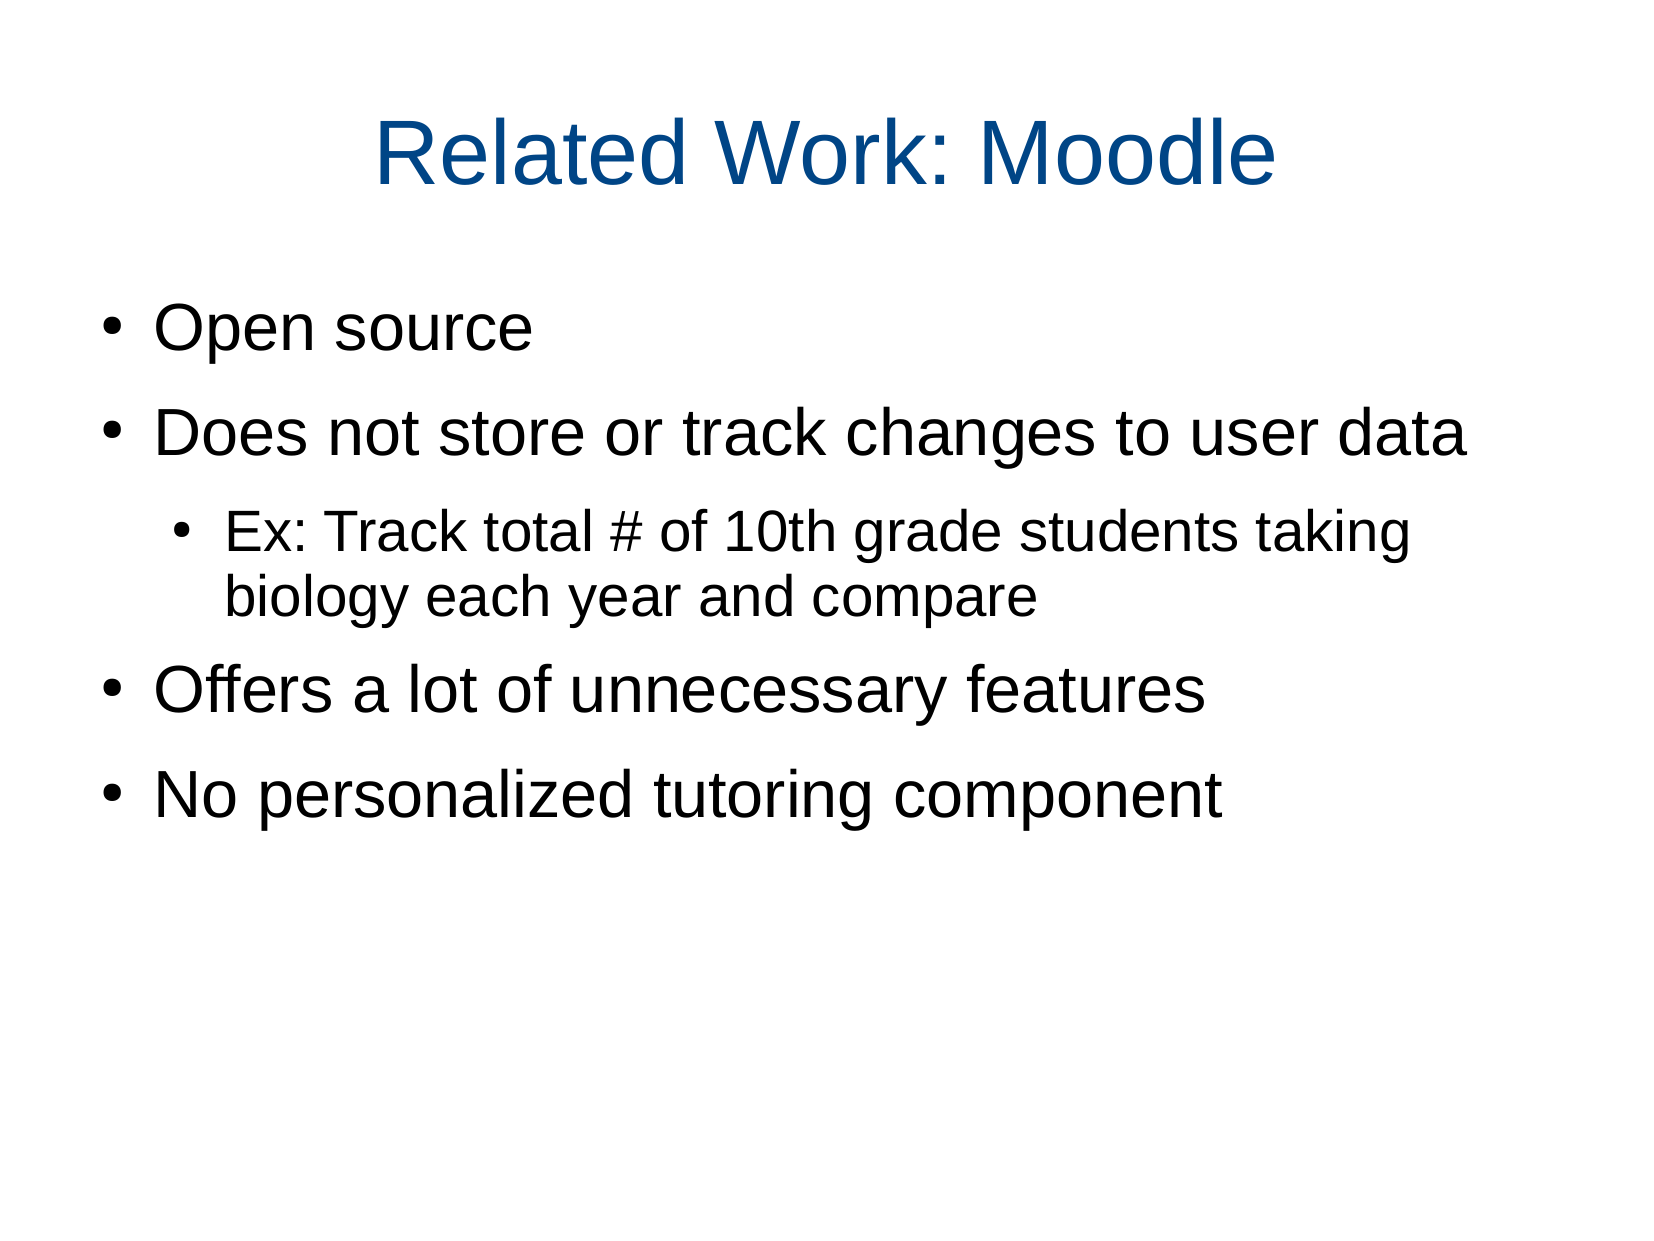

# Related Work: Moodle
Open source
Does not store or track changes to user data
Ex: Track total # of 10th grade students taking biology each year and compare
Offers a lot of unnecessary features
No personalized tutoring component